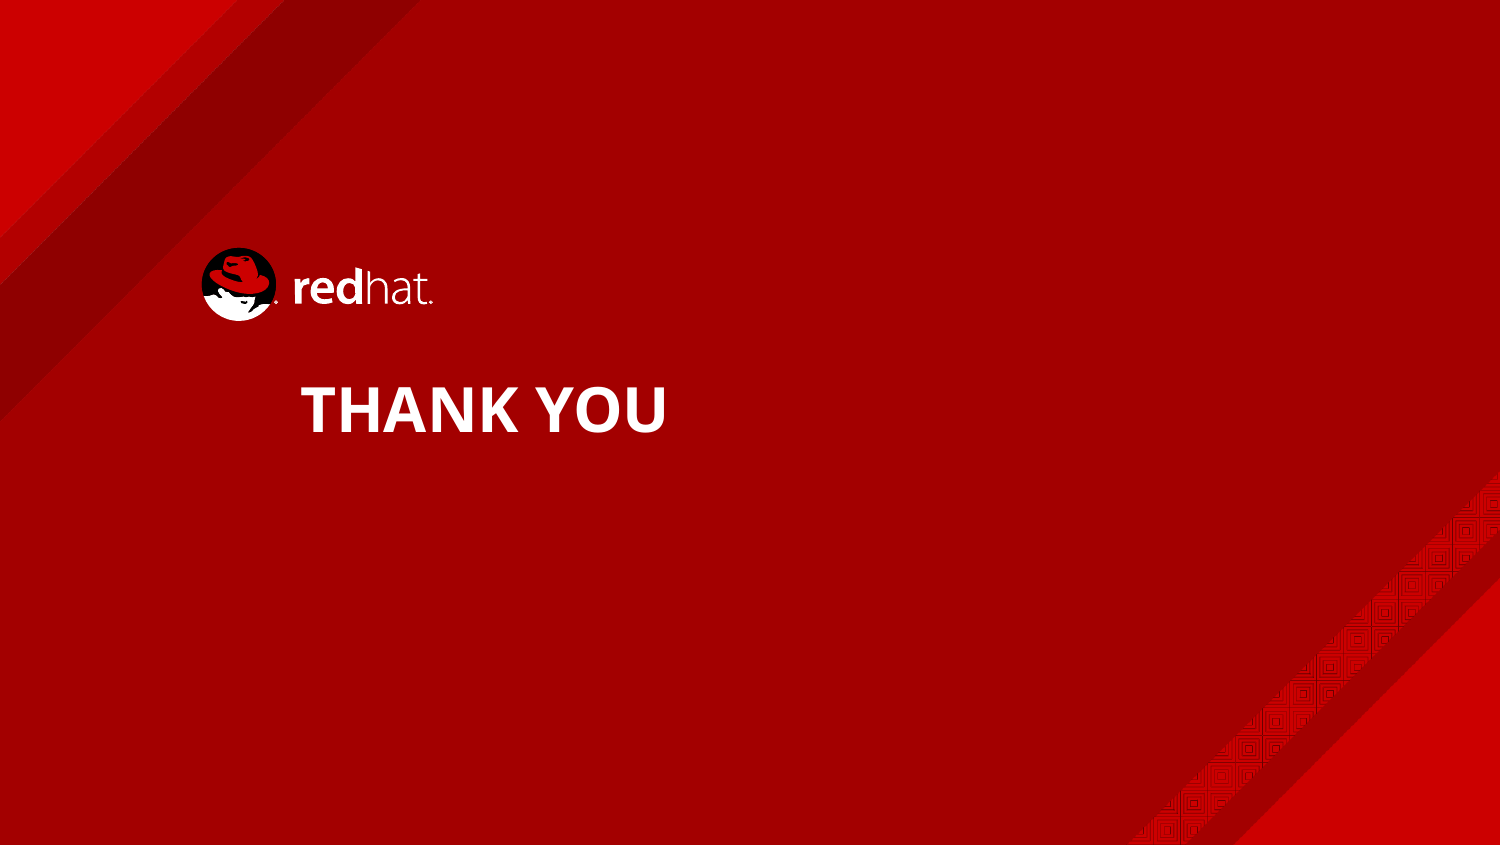

# THANK YOU
INSERT DESIGNATOR, IF NEEDED
31